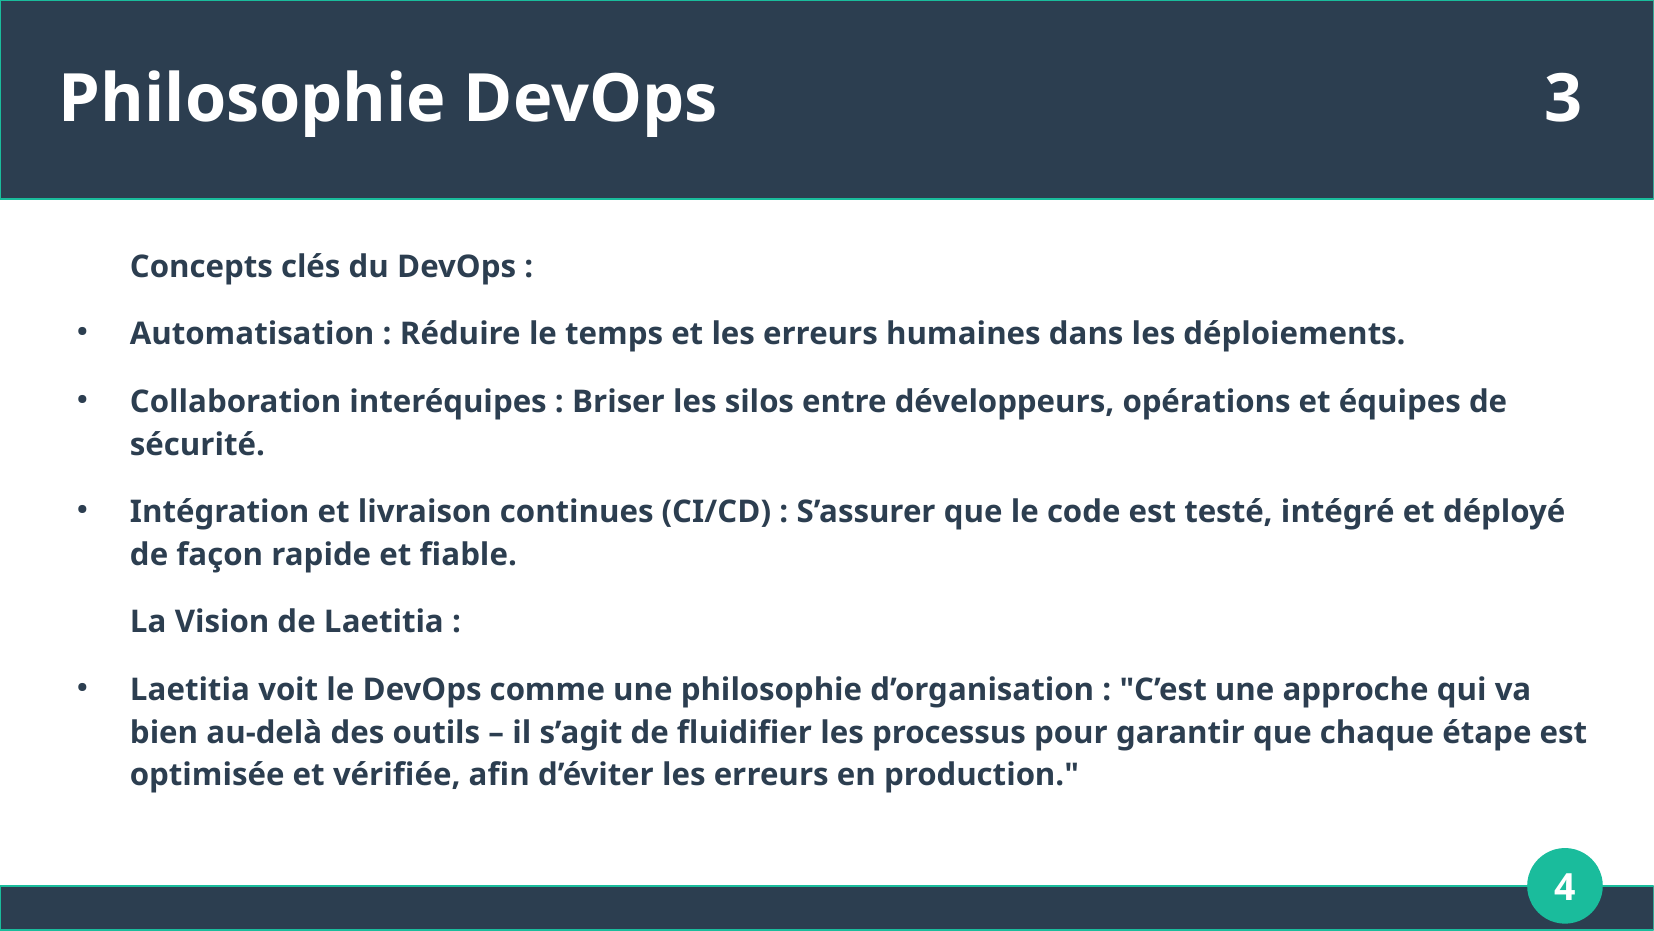

# Philosophie DevOps 3
Concepts clés du DevOps :
Automatisation : Réduire le temps et les erreurs humaines dans les déploiements.
Collaboration interéquipes : Briser les silos entre développeurs, opérations et équipes de sécurité.
Intégration et livraison continues (CI/CD) : S’assurer que le code est testé, intégré et déployé de façon rapide et fiable.
La Vision de Laetitia :
Laetitia voit le DevOps comme une philosophie d’organisation : "C’est une approche qui va bien au-delà des outils – il s’agit de fluidifier les processus pour garantir que chaque étape est optimisée et vérifiée, afin d’éviter les erreurs en production."
4